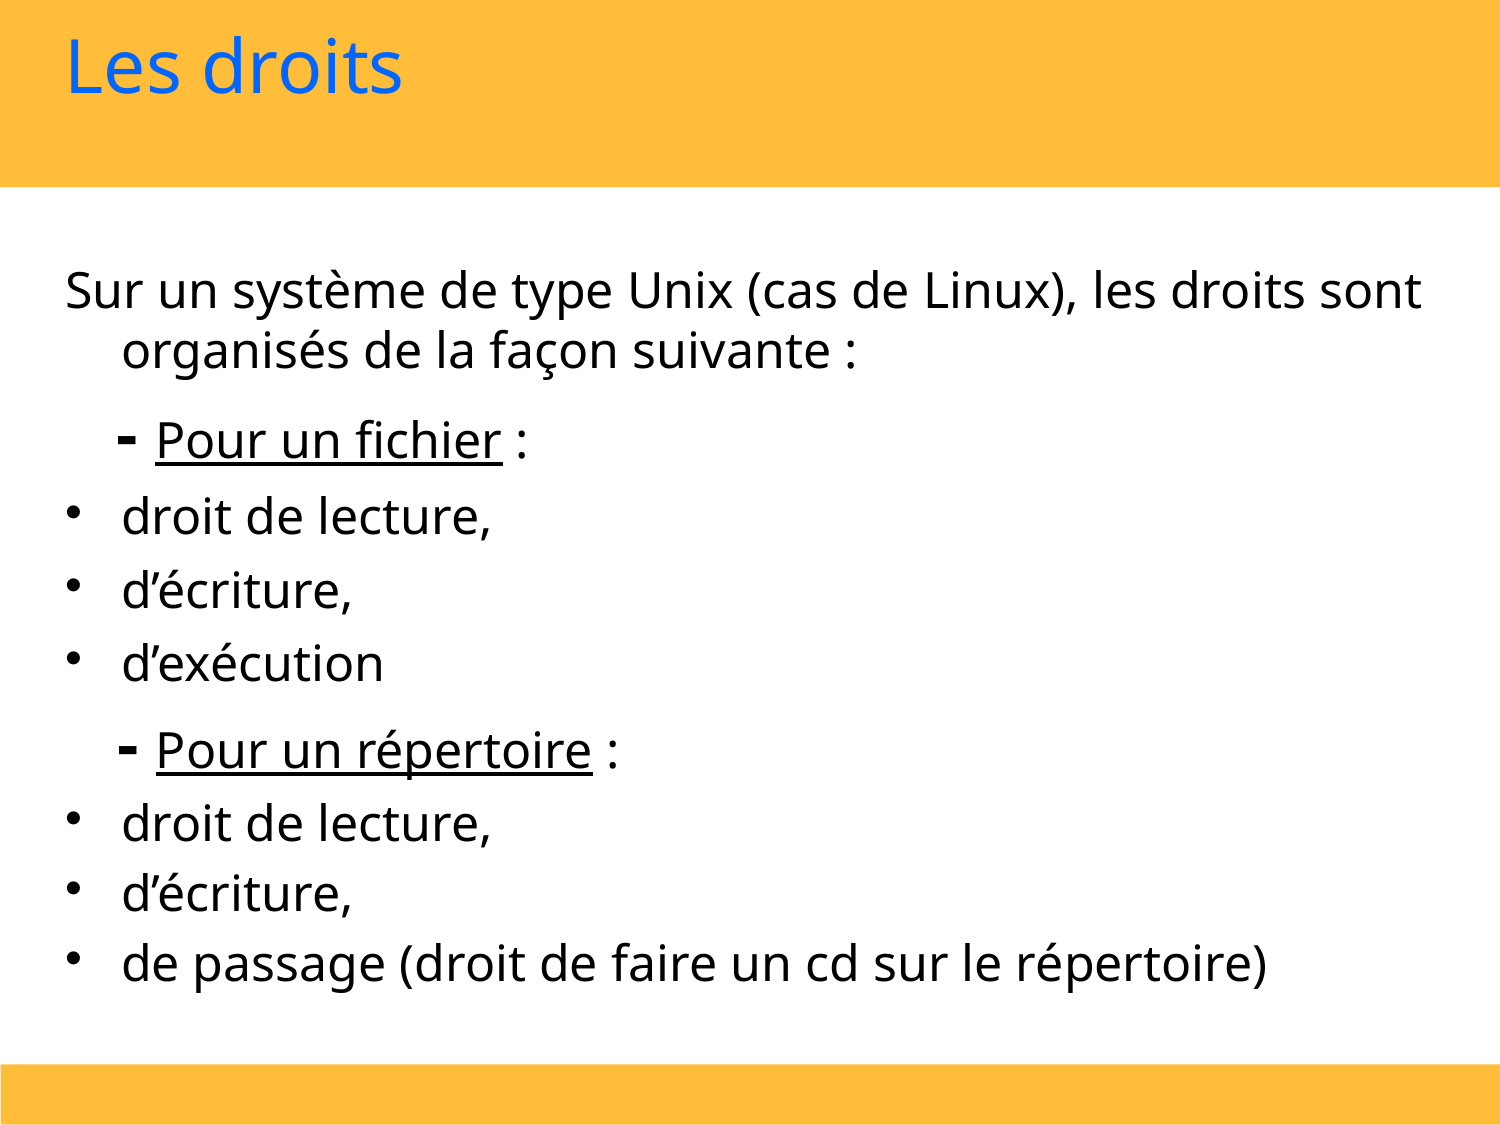

Les droits
Sur un système de type Unix (cas de Linux), les droits sont organisés de la façon suivante :
 - Pour un fichier :
droit de lecture,
d’écriture,
d’exécution
 - Pour un répertoire :
droit de lecture,
d’écriture,
de passage (droit de faire un cd sur le répertoire)